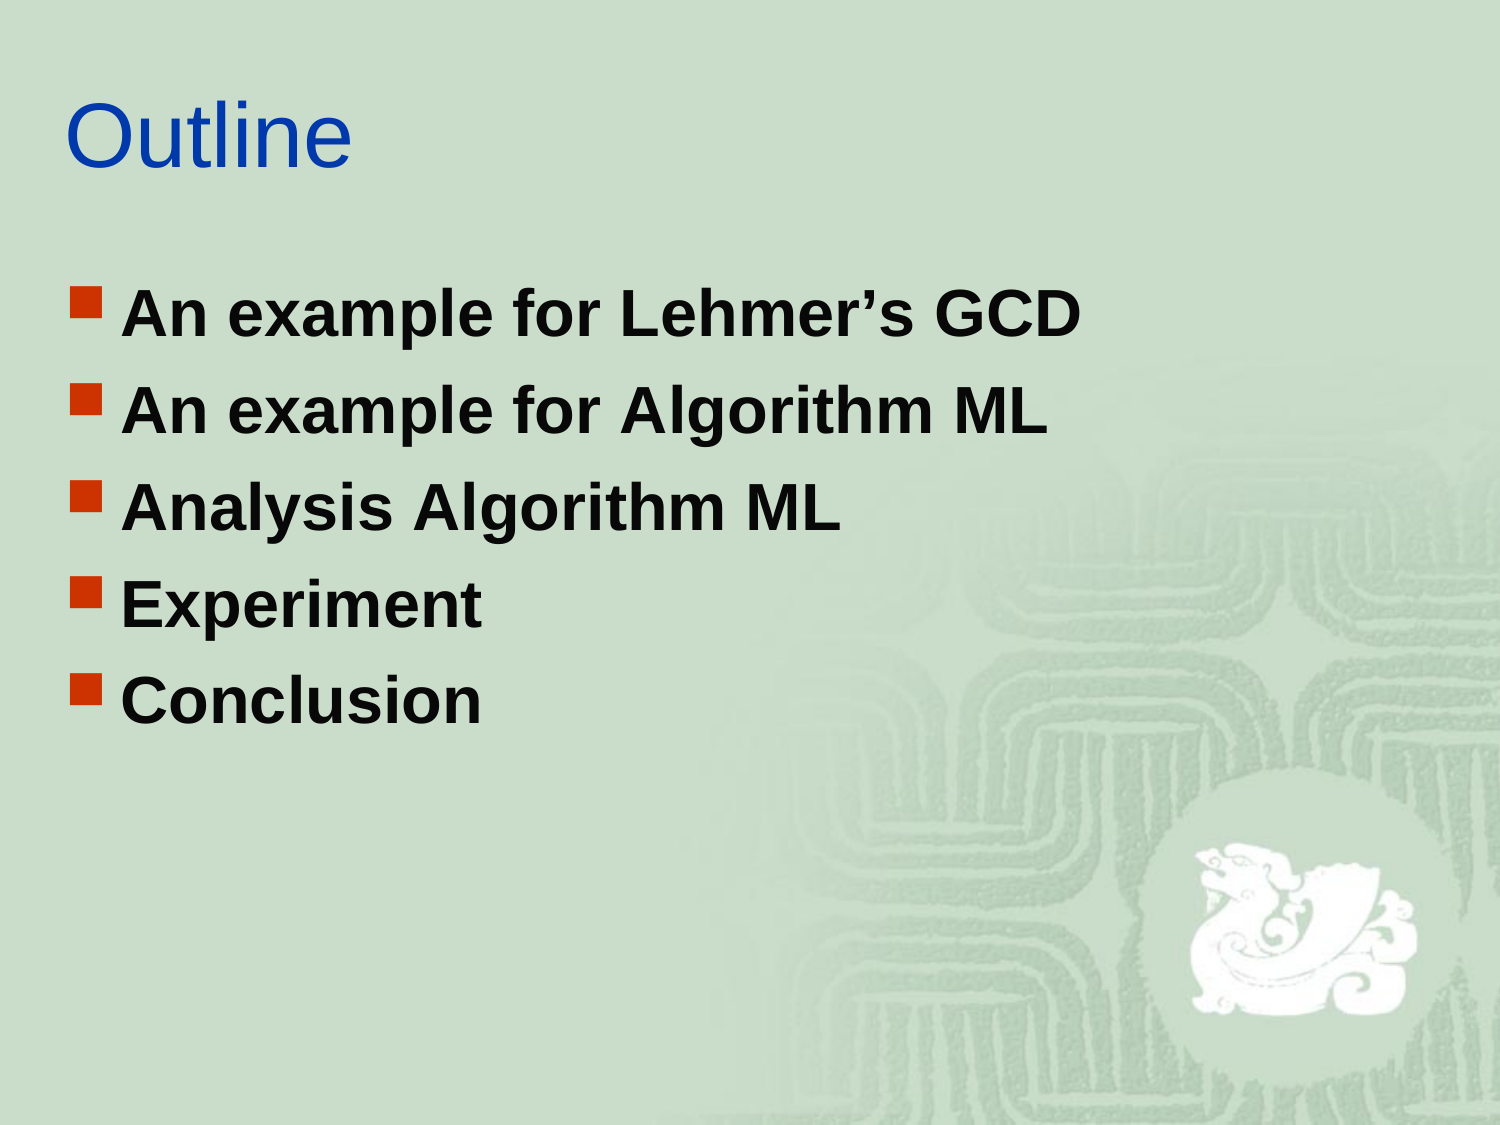

# Outline
An example for Lehmer’s GCD
An example for Algorithm ML
Analysis Algorithm ML
Experiment
Conclusion